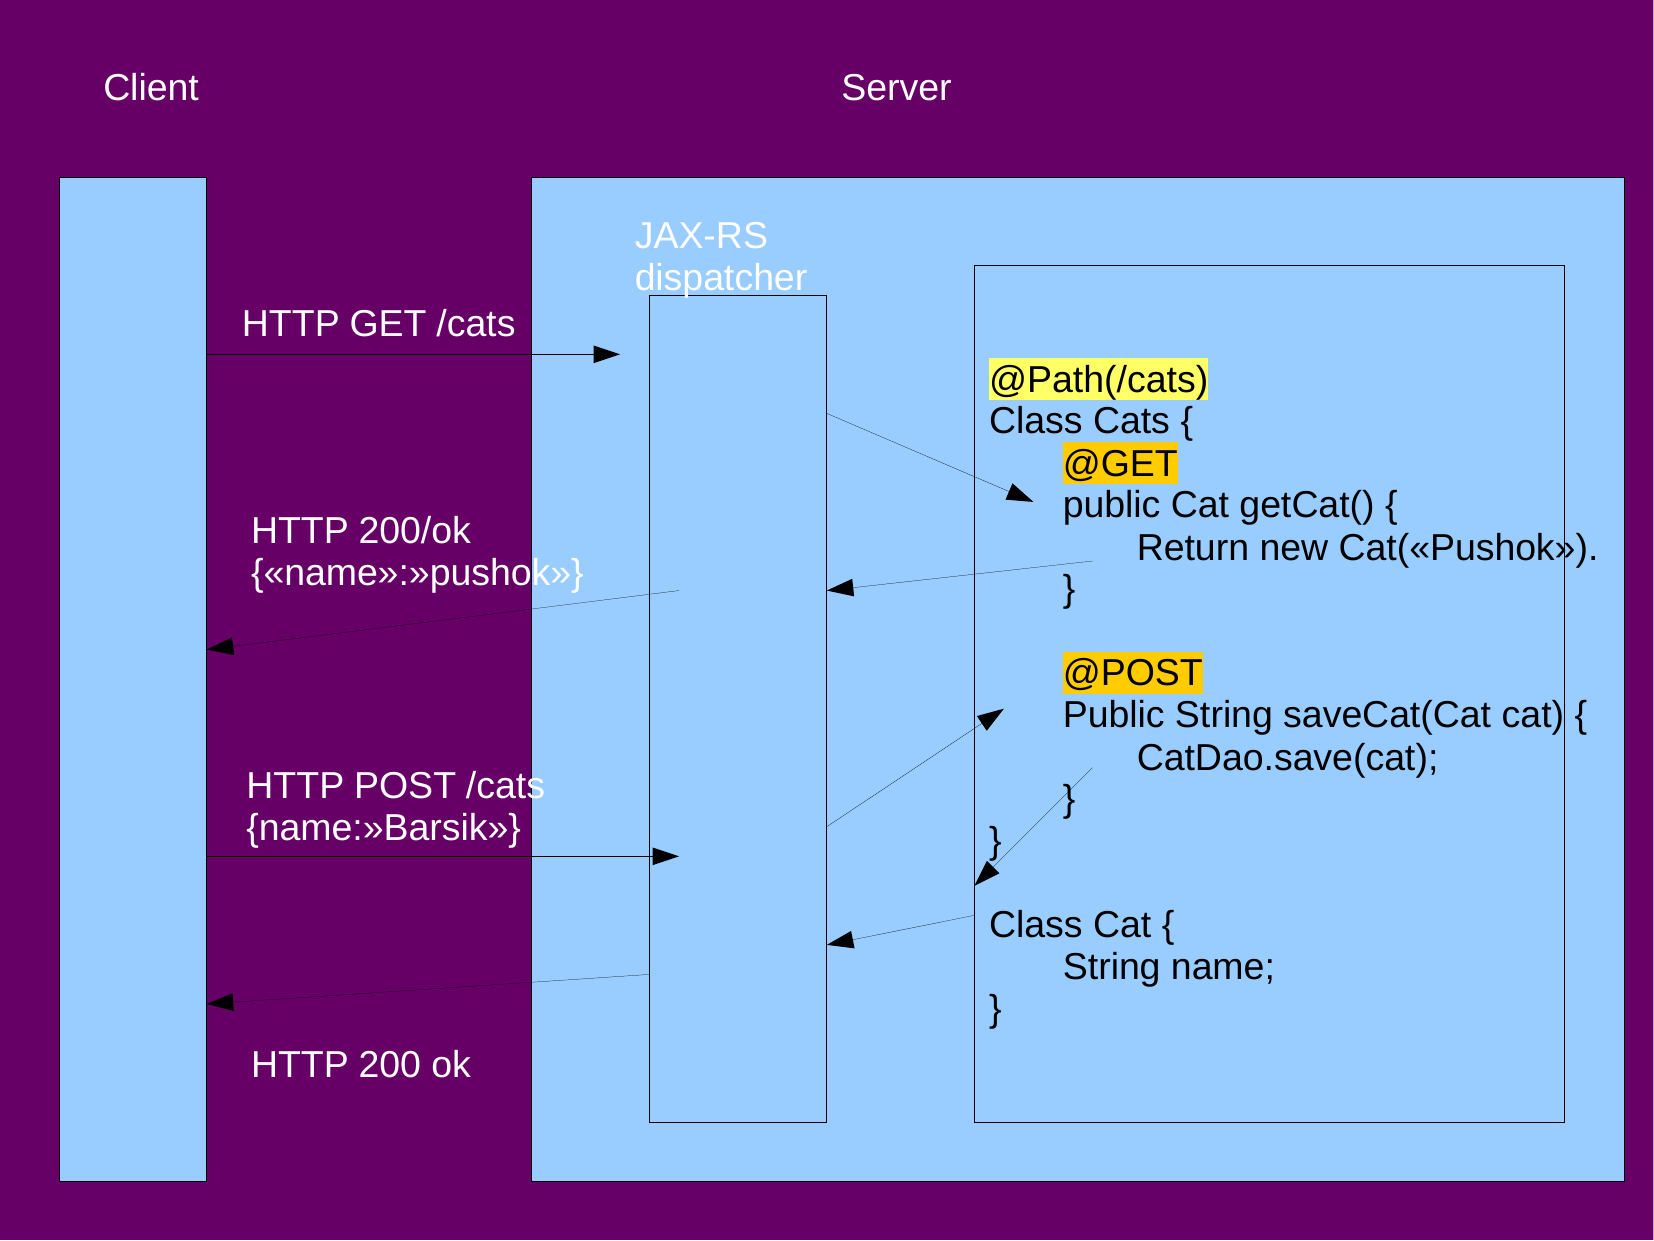

Client
Server
JAX-RS
dispatcher
@Path(/cats)
Class Cats {
	@GET
	public Cat getCat() {
		Return new Cat(«Pushok»).
	}
	@POST
	Public String saveCat(Cat cat) {
		CatDao.save(cat);
	}
}
Class Cat {
	String name;
}
HTTP GET /cats
HTTP 200/ok
{«name»:»pushok»}
HTTP POST /cats
{name:»Barsik»}
HTTP 200 ok